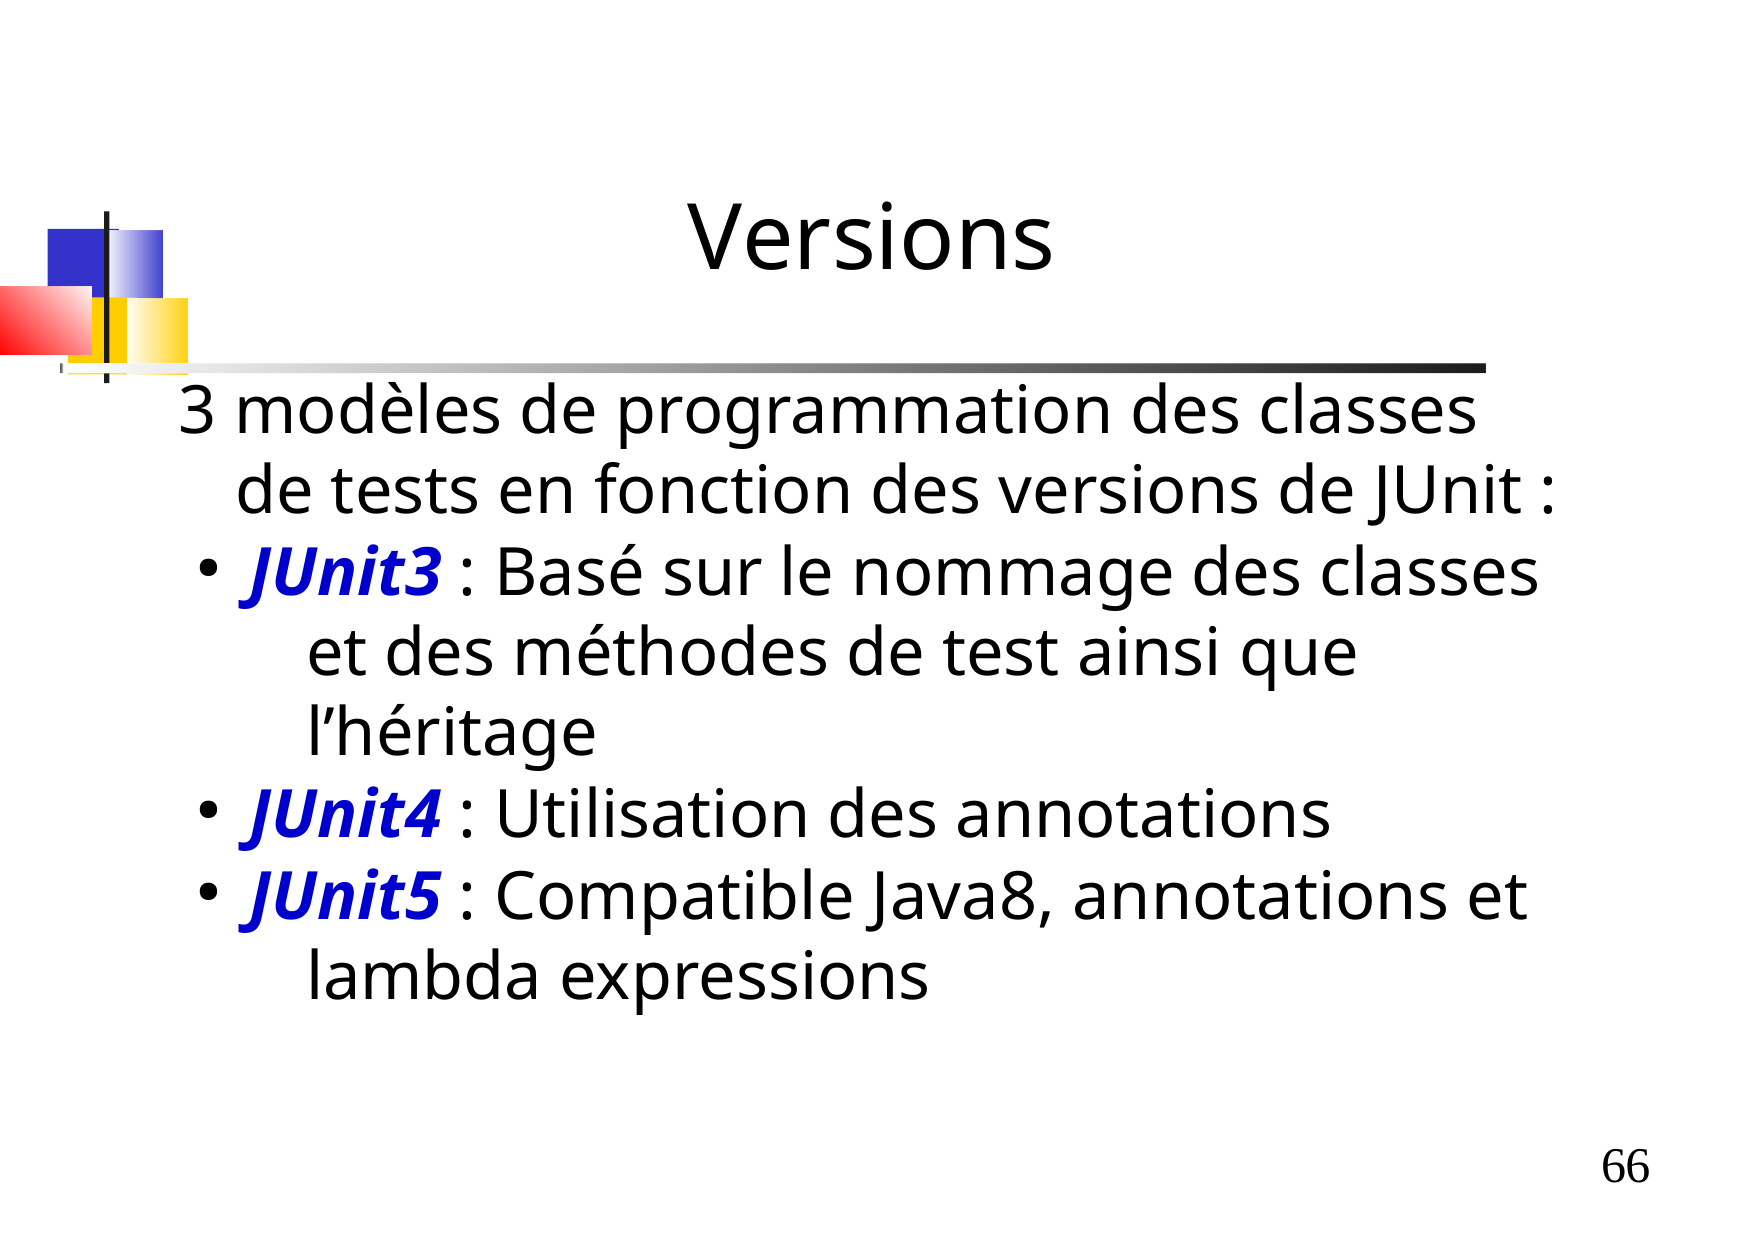

# Versions
3 modèles de programmation des classes de tests en fonction des versions de JUnit :
JUnit3 : Basé sur le nommage des classes et des méthodes de test ainsi que l’héritage
JUnit4 : Utilisation des annotations
JUnit5 : Compatible Java8, annotations et lambda expressions
66